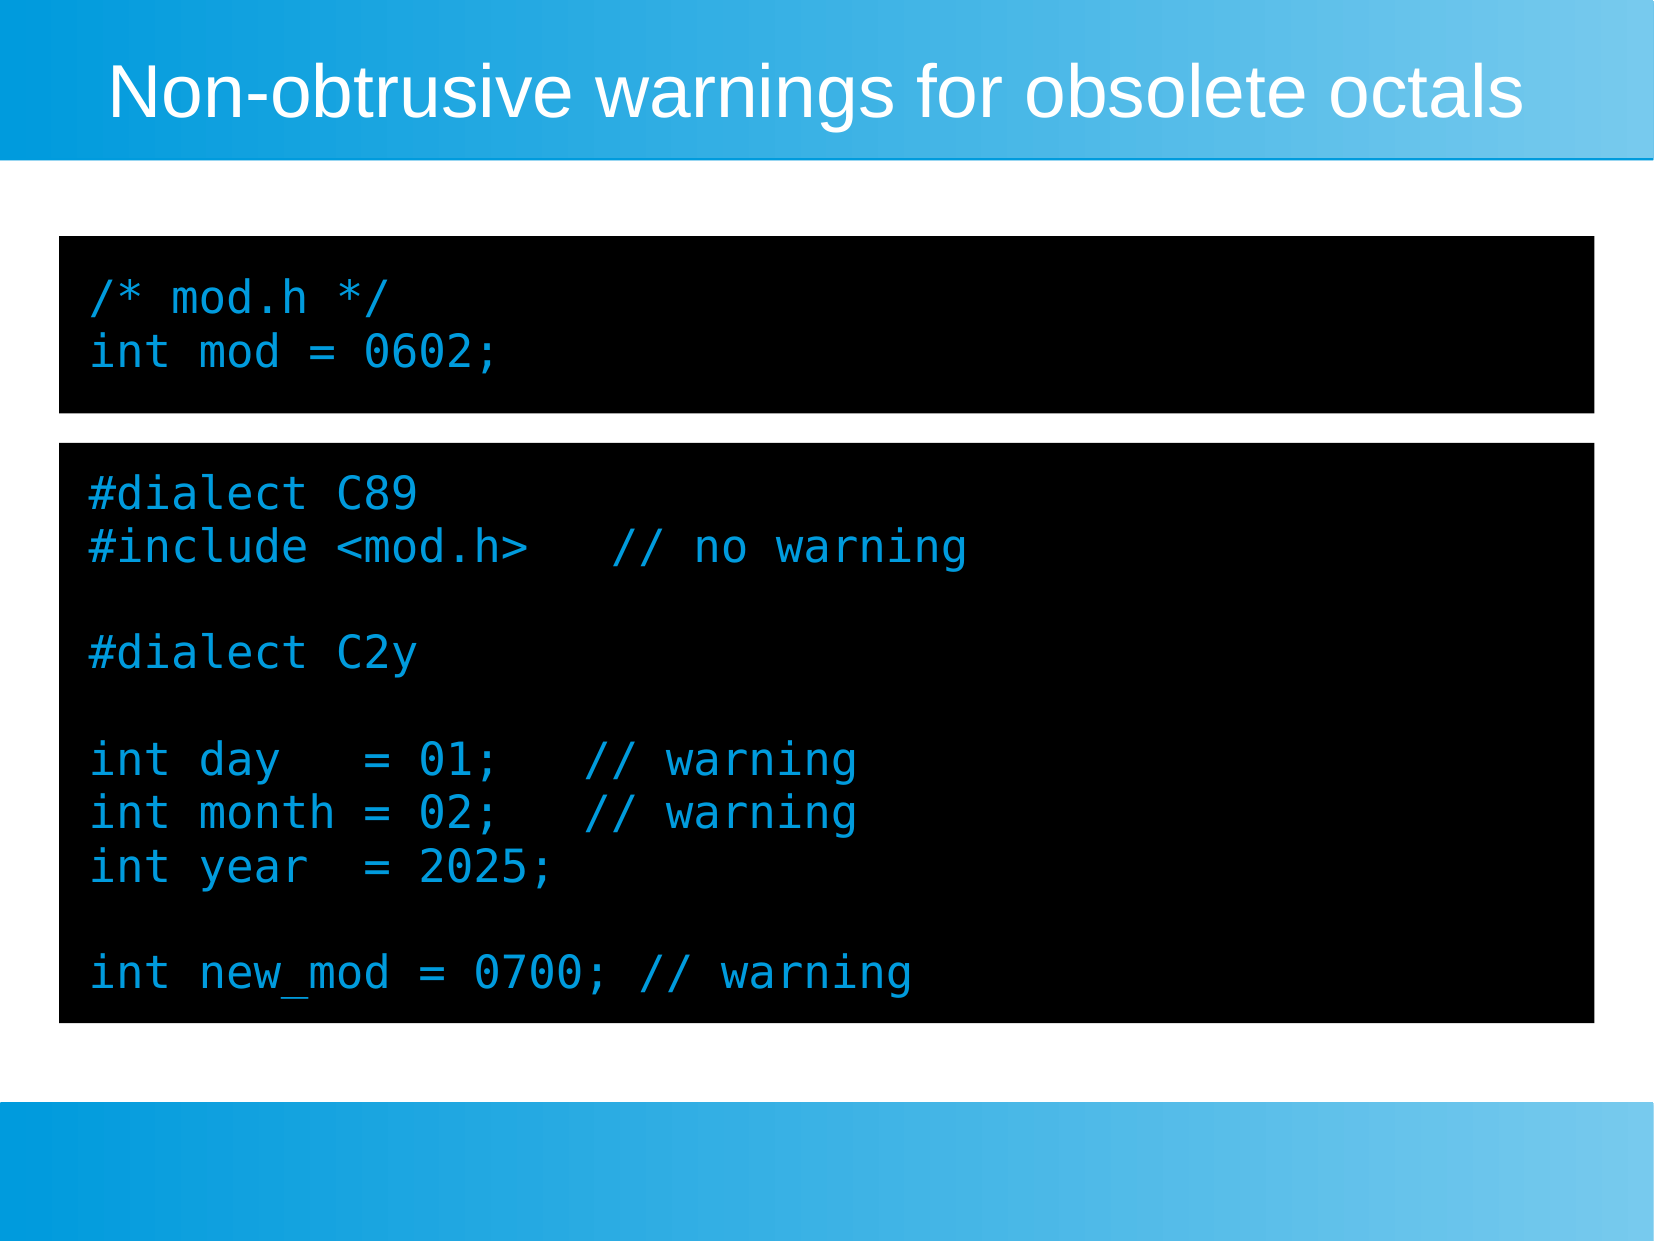

# Non-obtrusive warnings for obsolete octals
/* mod.h */
int mod = 0602;
#dialect C89
#include <mod.h> // no warning
#dialect C2y
int day = 01; // warning
int month = 02; // warning
int year = 2025;
int new_mod = 0700; // warning